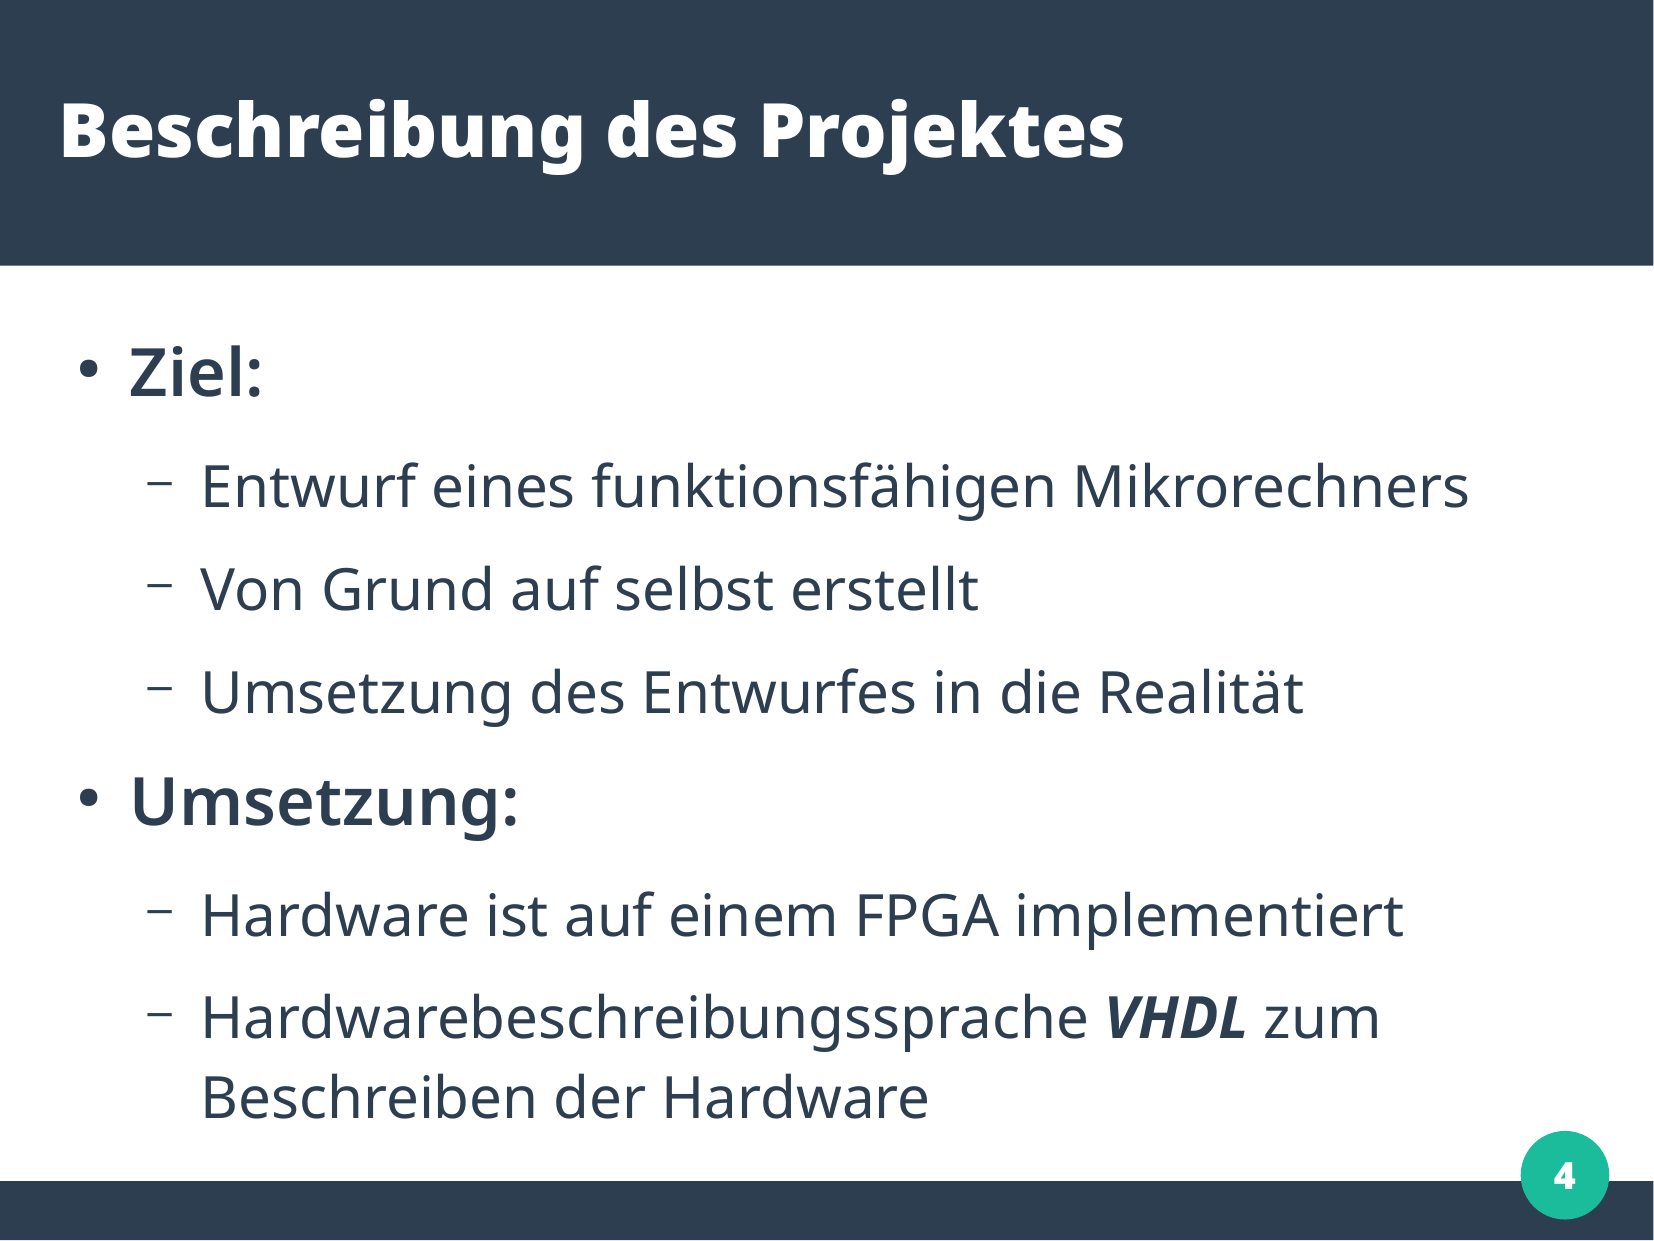

# Beschreibung des Projektes
Ziel:
Entwurf eines funktionsfähigen Mikrorechners
Von Grund auf selbst erstellt
Umsetzung des Entwurfes in die Realität
Umsetzung:
Hardware ist auf einem FPGA implementiert
Hardwarebeschreibungssprache VHDL zum Beschreiben der Hardware
4